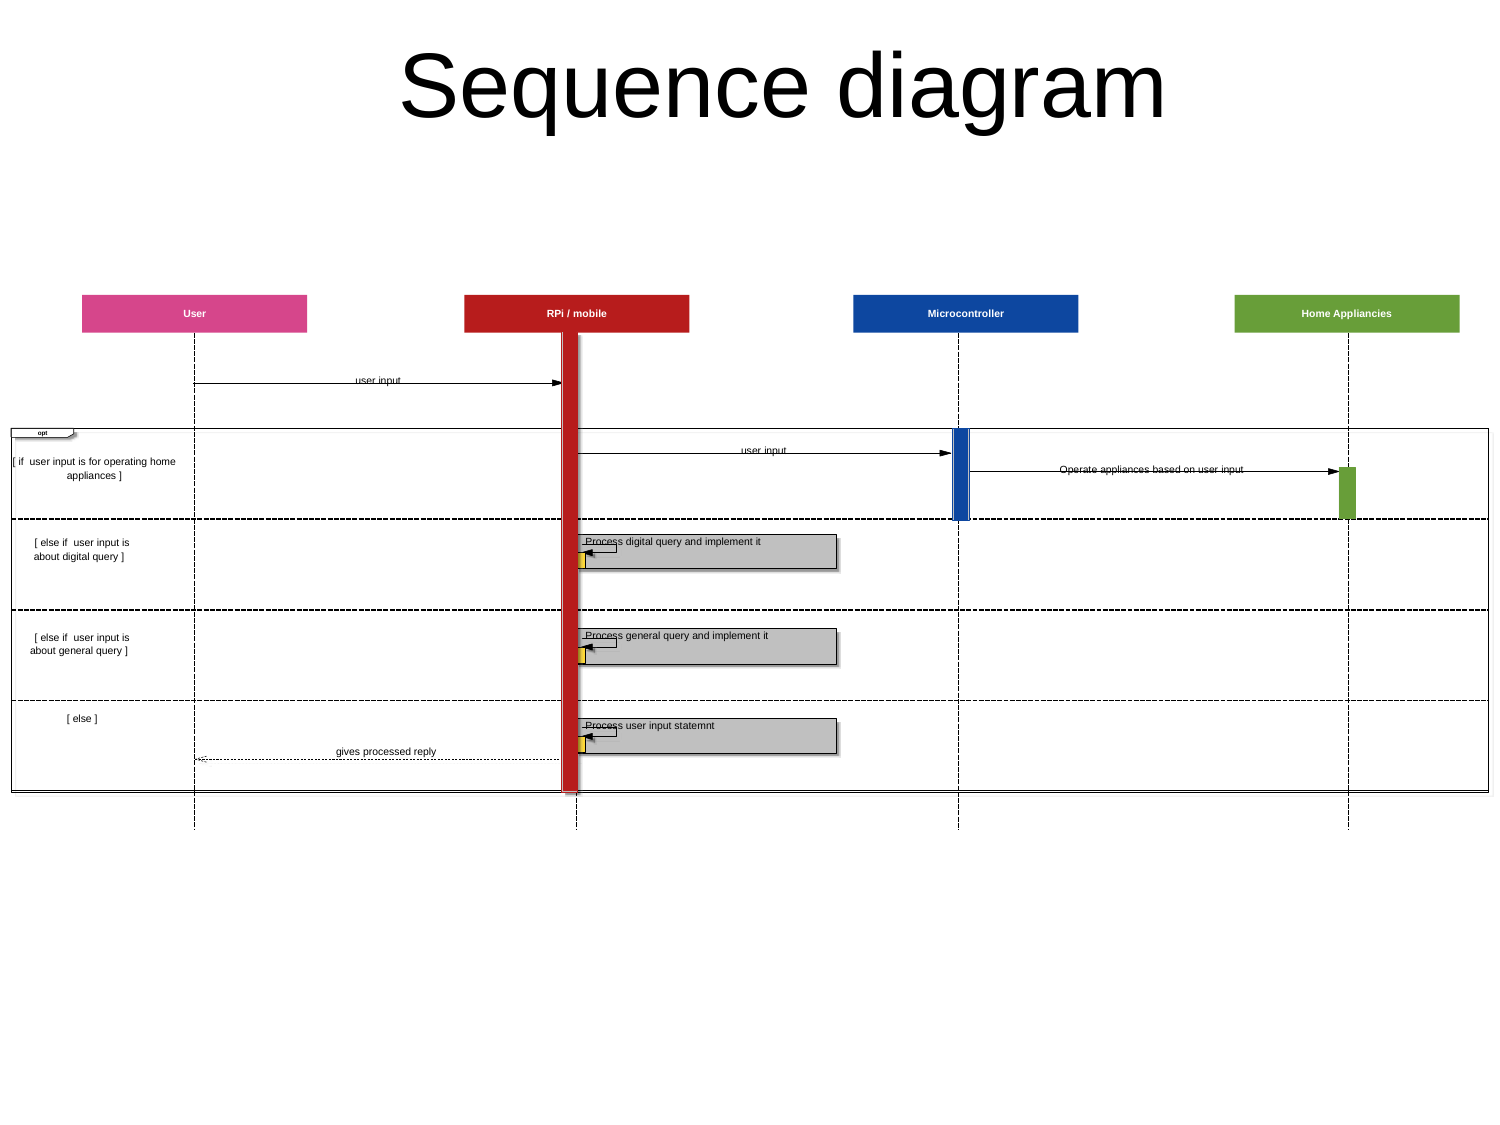

Sequence diagram
User
RPi / mobile
Microcontroller
Home Appliancies
user input​
opt
user input​
[ if user input is for operating home appliances ]
Operate appliances based on user input
[ else if user input is about digital query ]
Process digital query and implement it
[ else if user input is about general query ]
Process general query and implement it
[ else ]
Process user input statemnt
​gives processed reply​